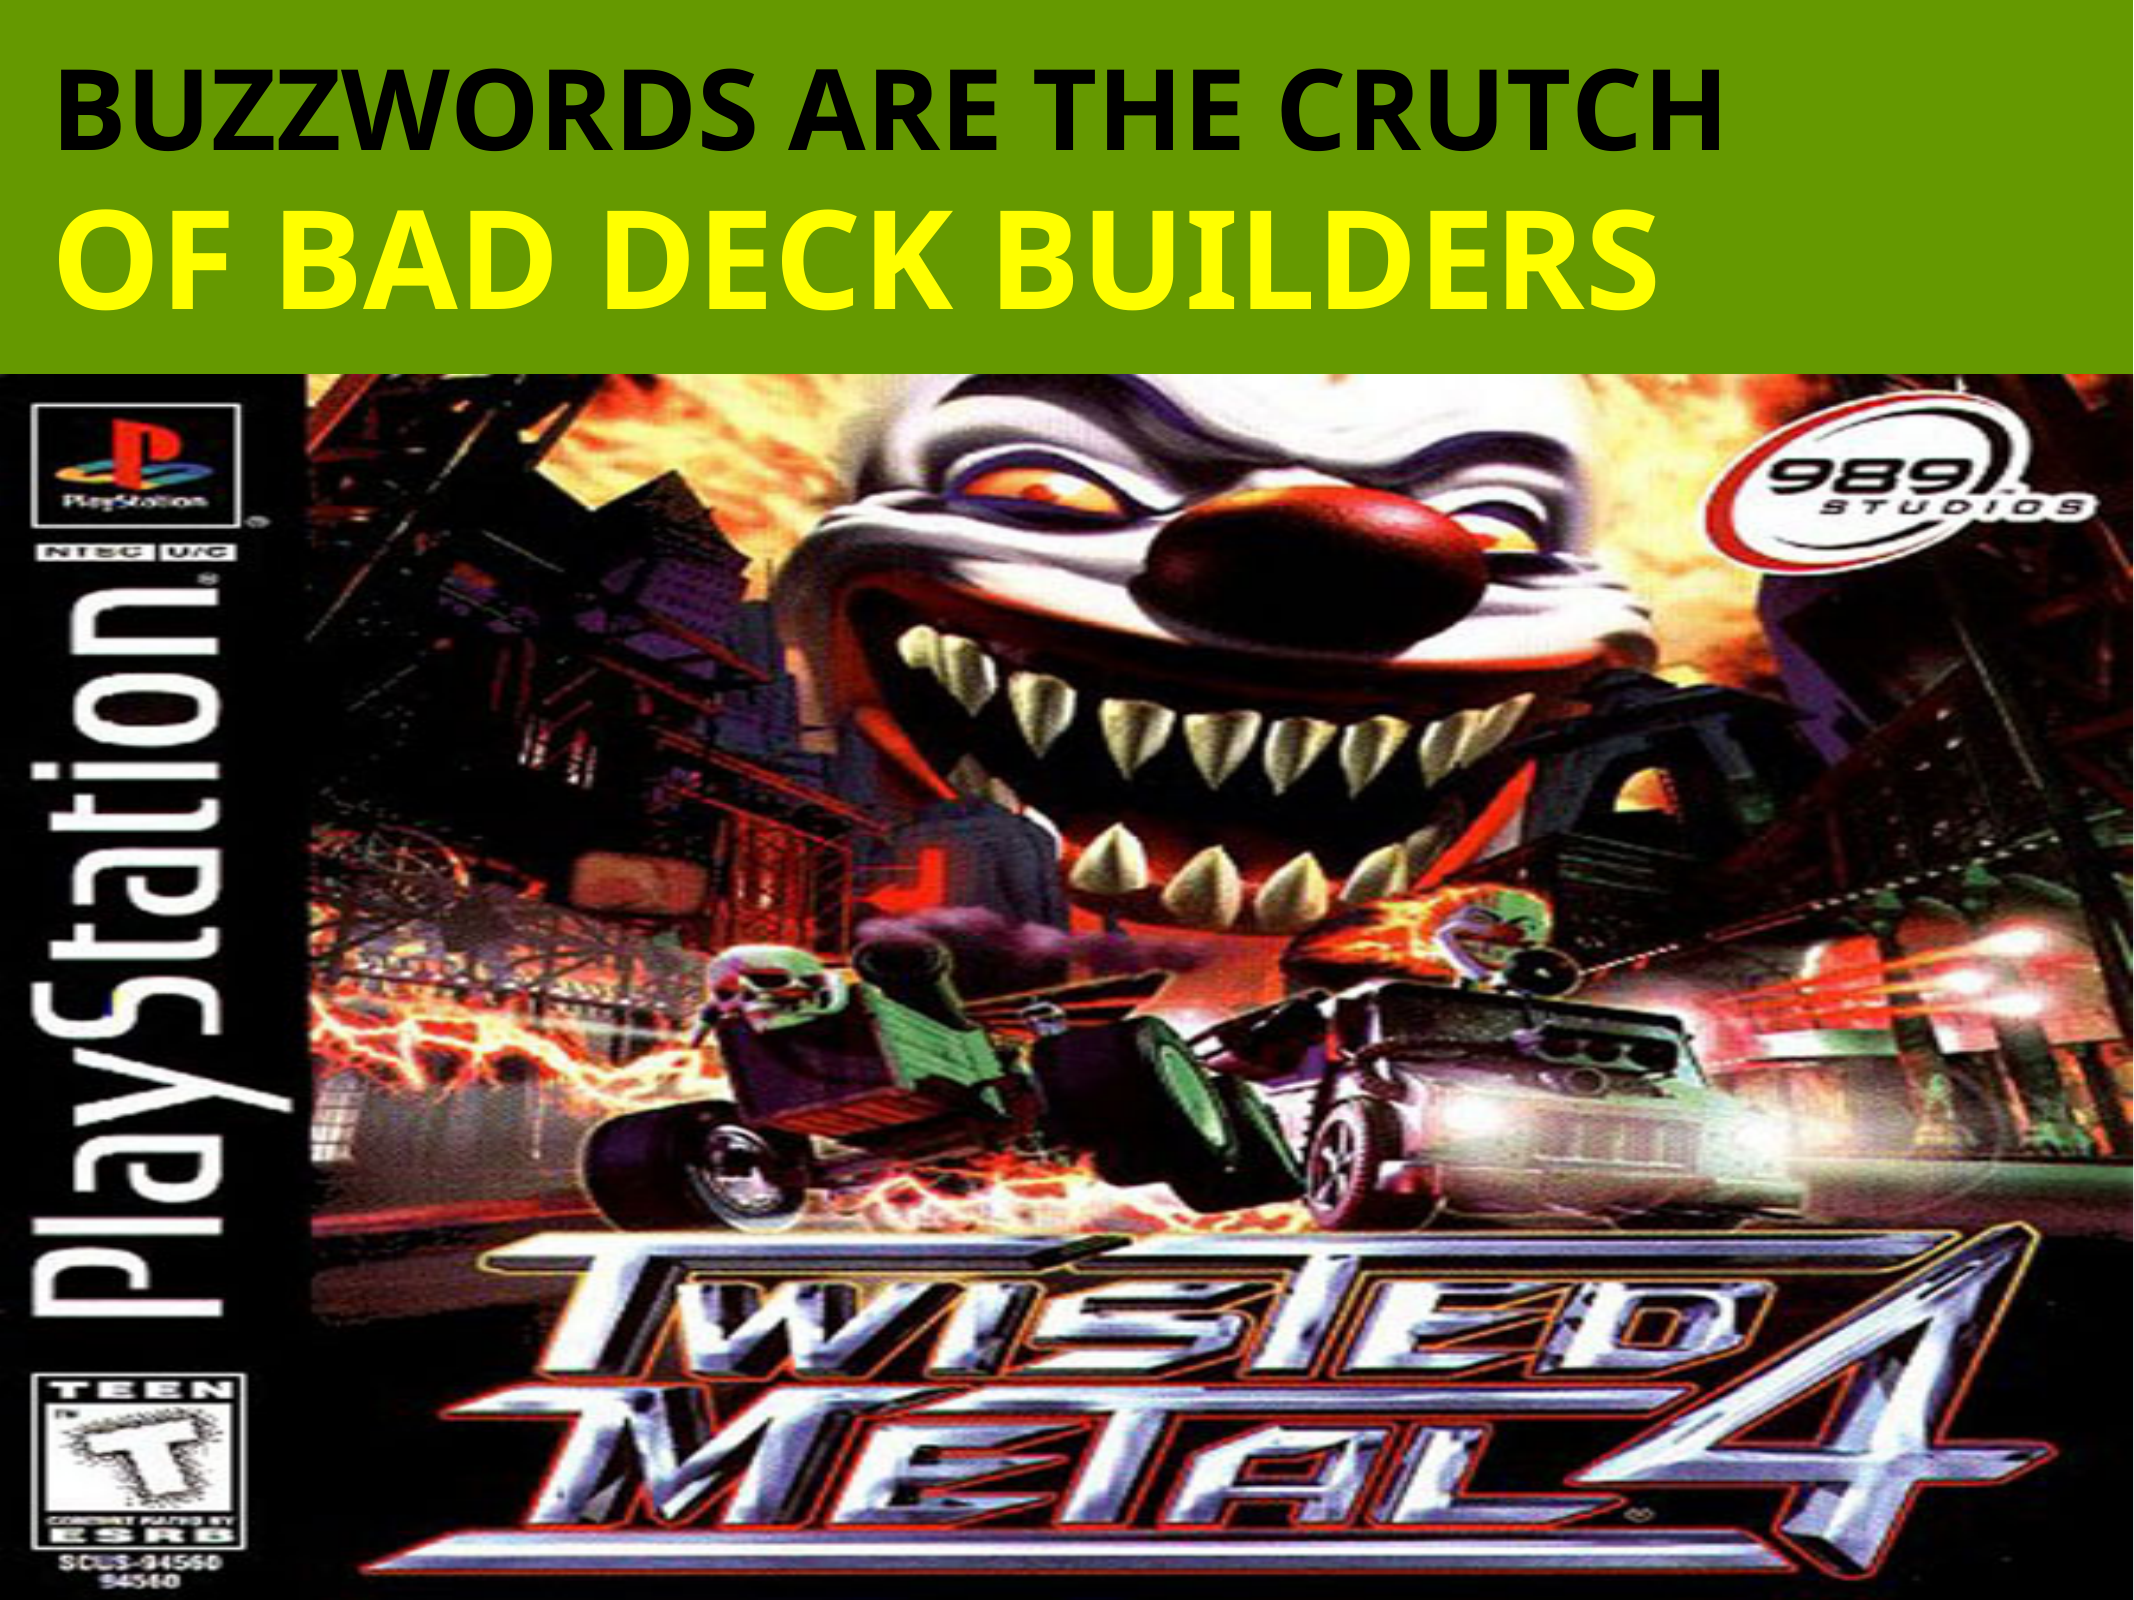

BUZZWORDS ARE THE CRUTCH
OF BAD DECK BUILDERS